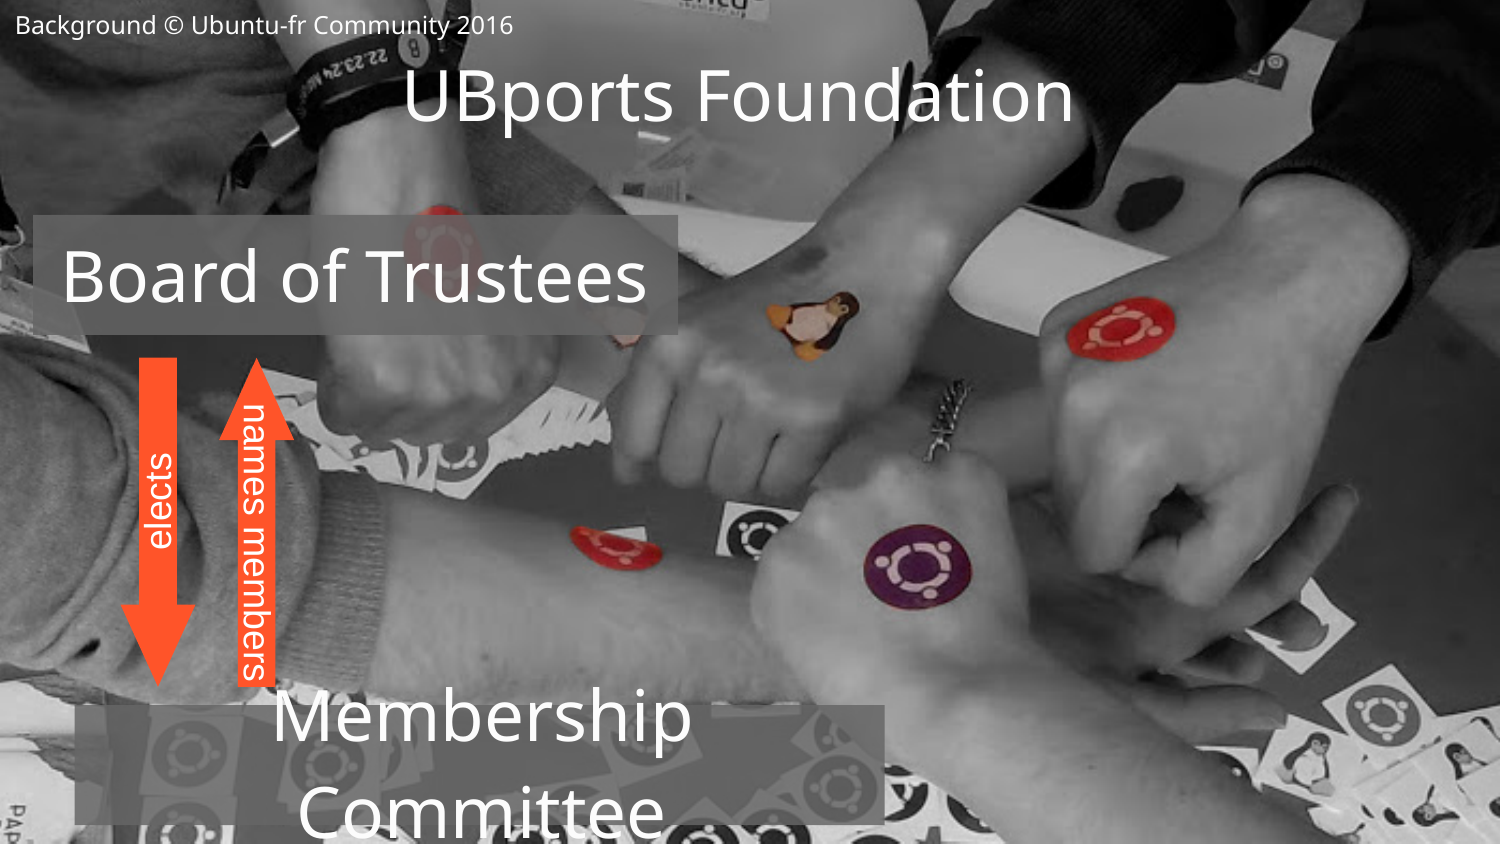

Background © Ubuntu-fr Community 2016
# UBports Foundation
Board of Trustees
elects
names members
Membership Committee